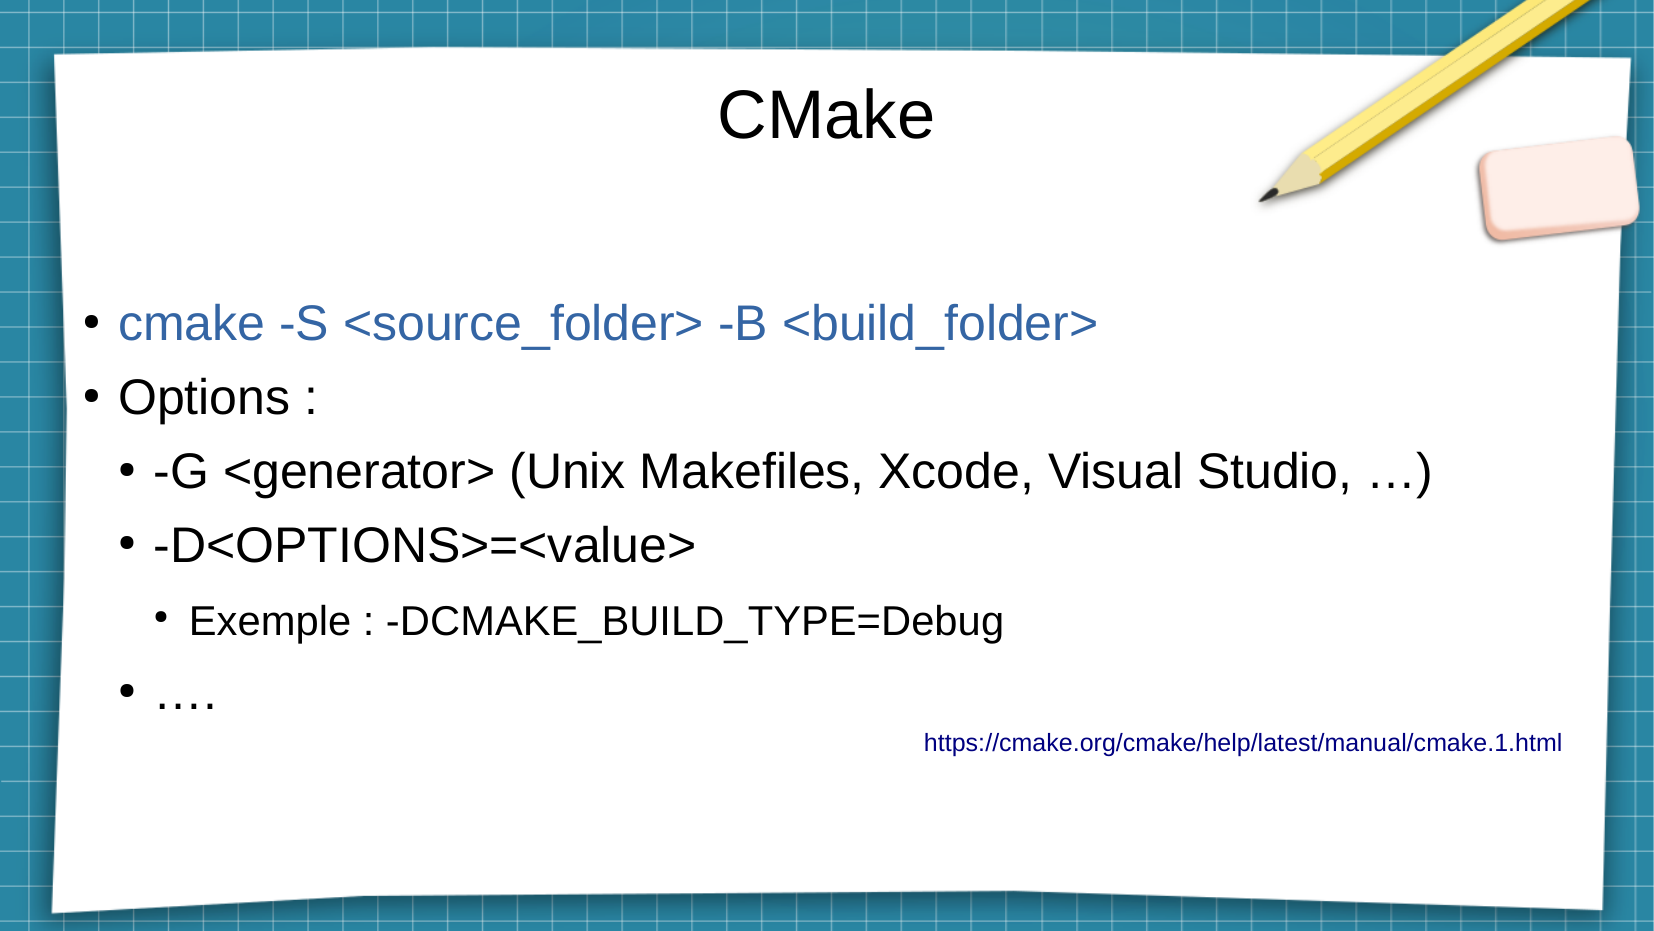

# CMake
cmake -S <source_folder> -B <build_folder>
Options :
-G <generator> (Unix Makefiles, Xcode, Visual Studio, …)
-D<OPTIONS>=<value>
Exemple : -DCMAKE_BUILD_TYPE=Debug
….
https://cmake.org/cmake/help/latest/manual/cmake.1.html